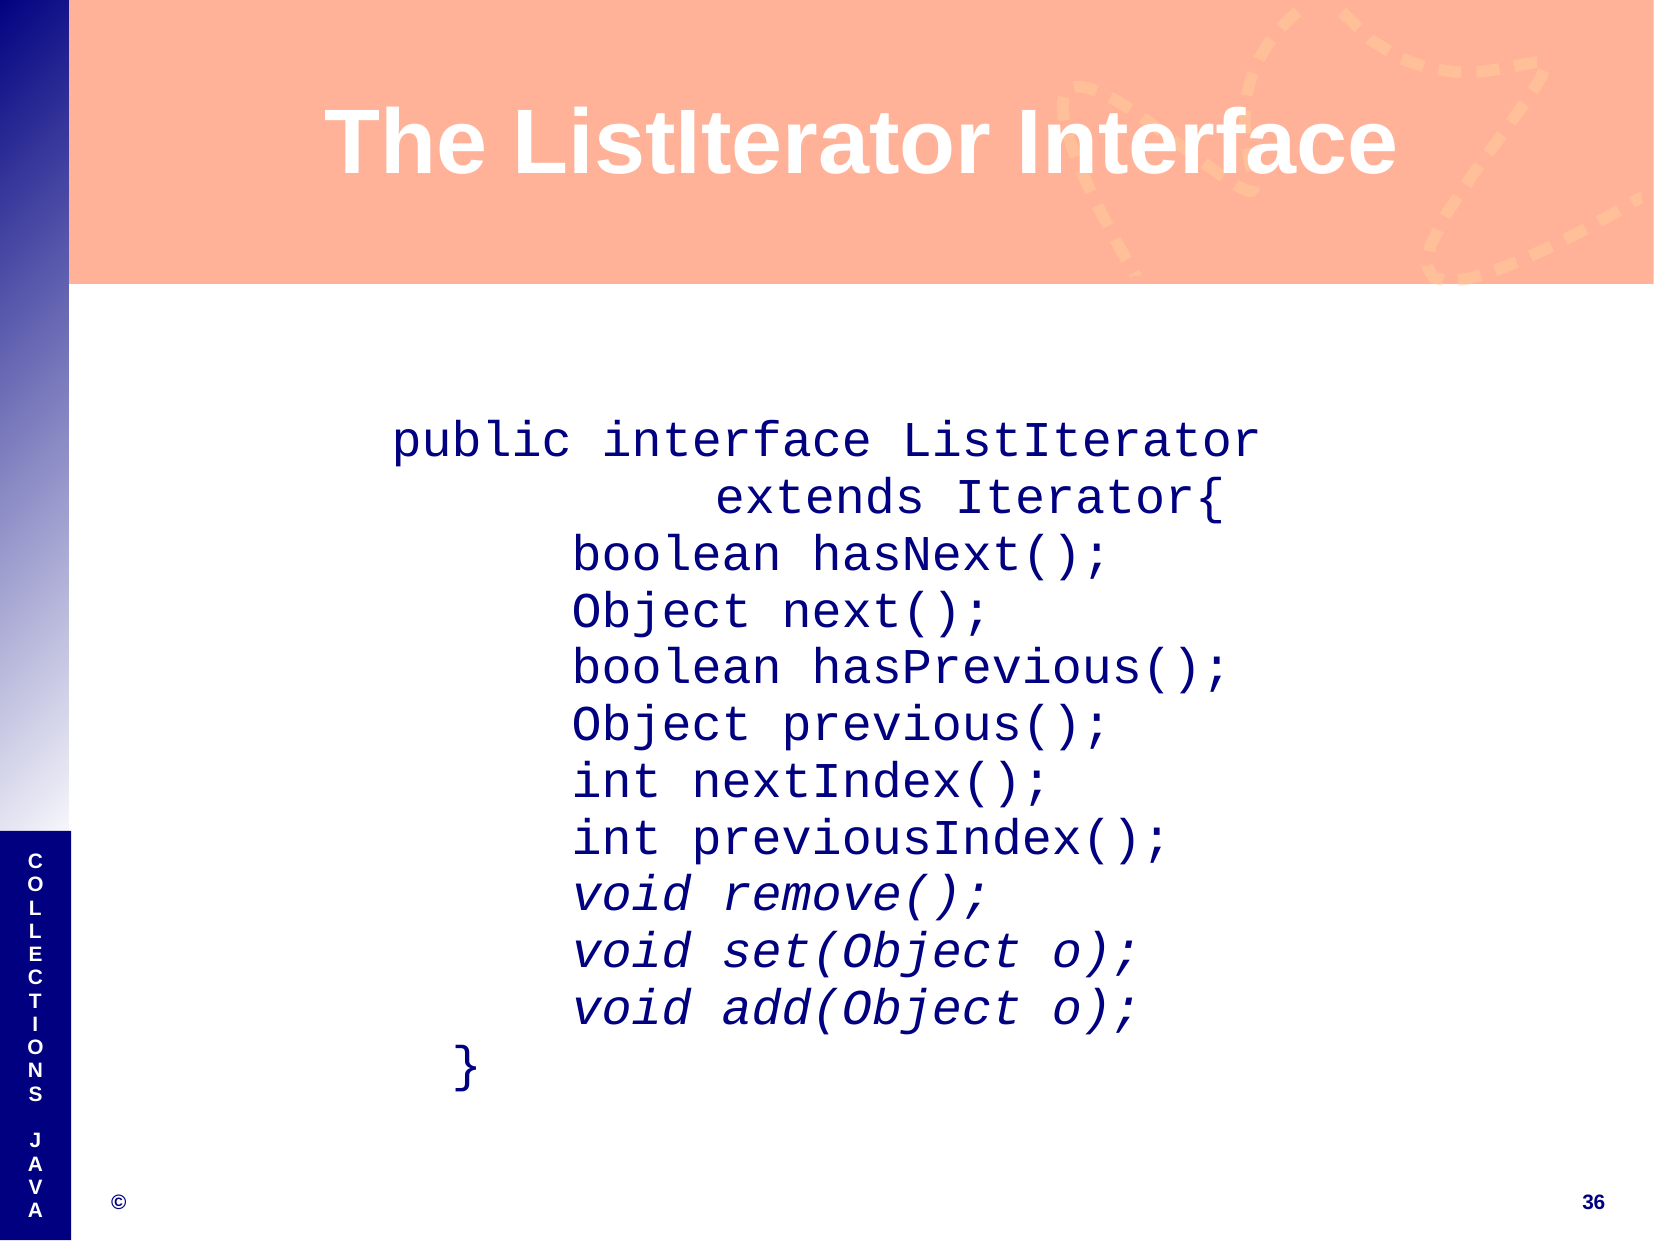

The ListIterator Interface
# public interface ListIterator extends Iterator{
 boolean hasNext();
 Object next();
 boolean hasPrevious();
 Object previous();
 int nextIndex();
 int previousIndex();
 void remove();
 void set(Object o);
 void add(Object o);
 }
C
O
L
L
E
C
T
I
O
N
S
J
A
V
A